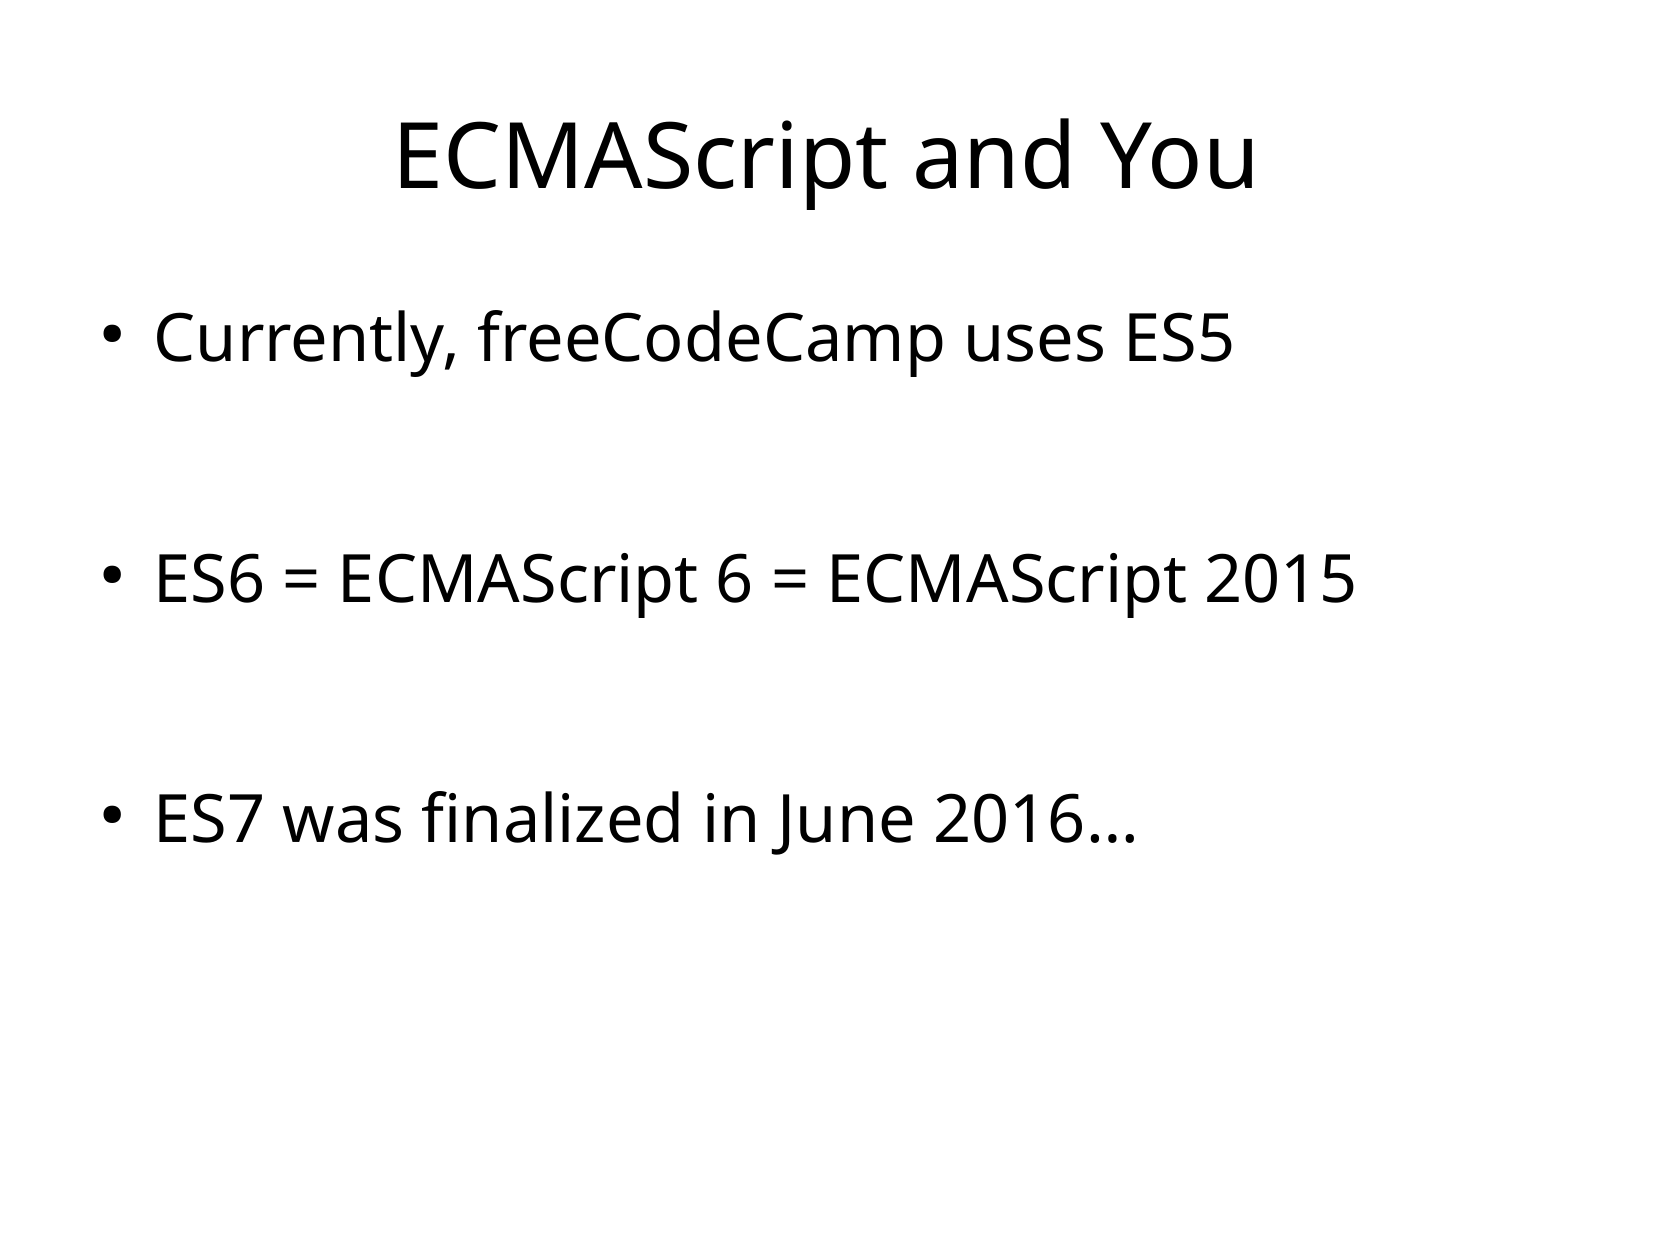

# ECMAScript and You
Currently, freeCodeCamp uses ES5
ES6 = ECMAScript 6 = ECMAScript 2015
ES7 was finalized in June 2016…